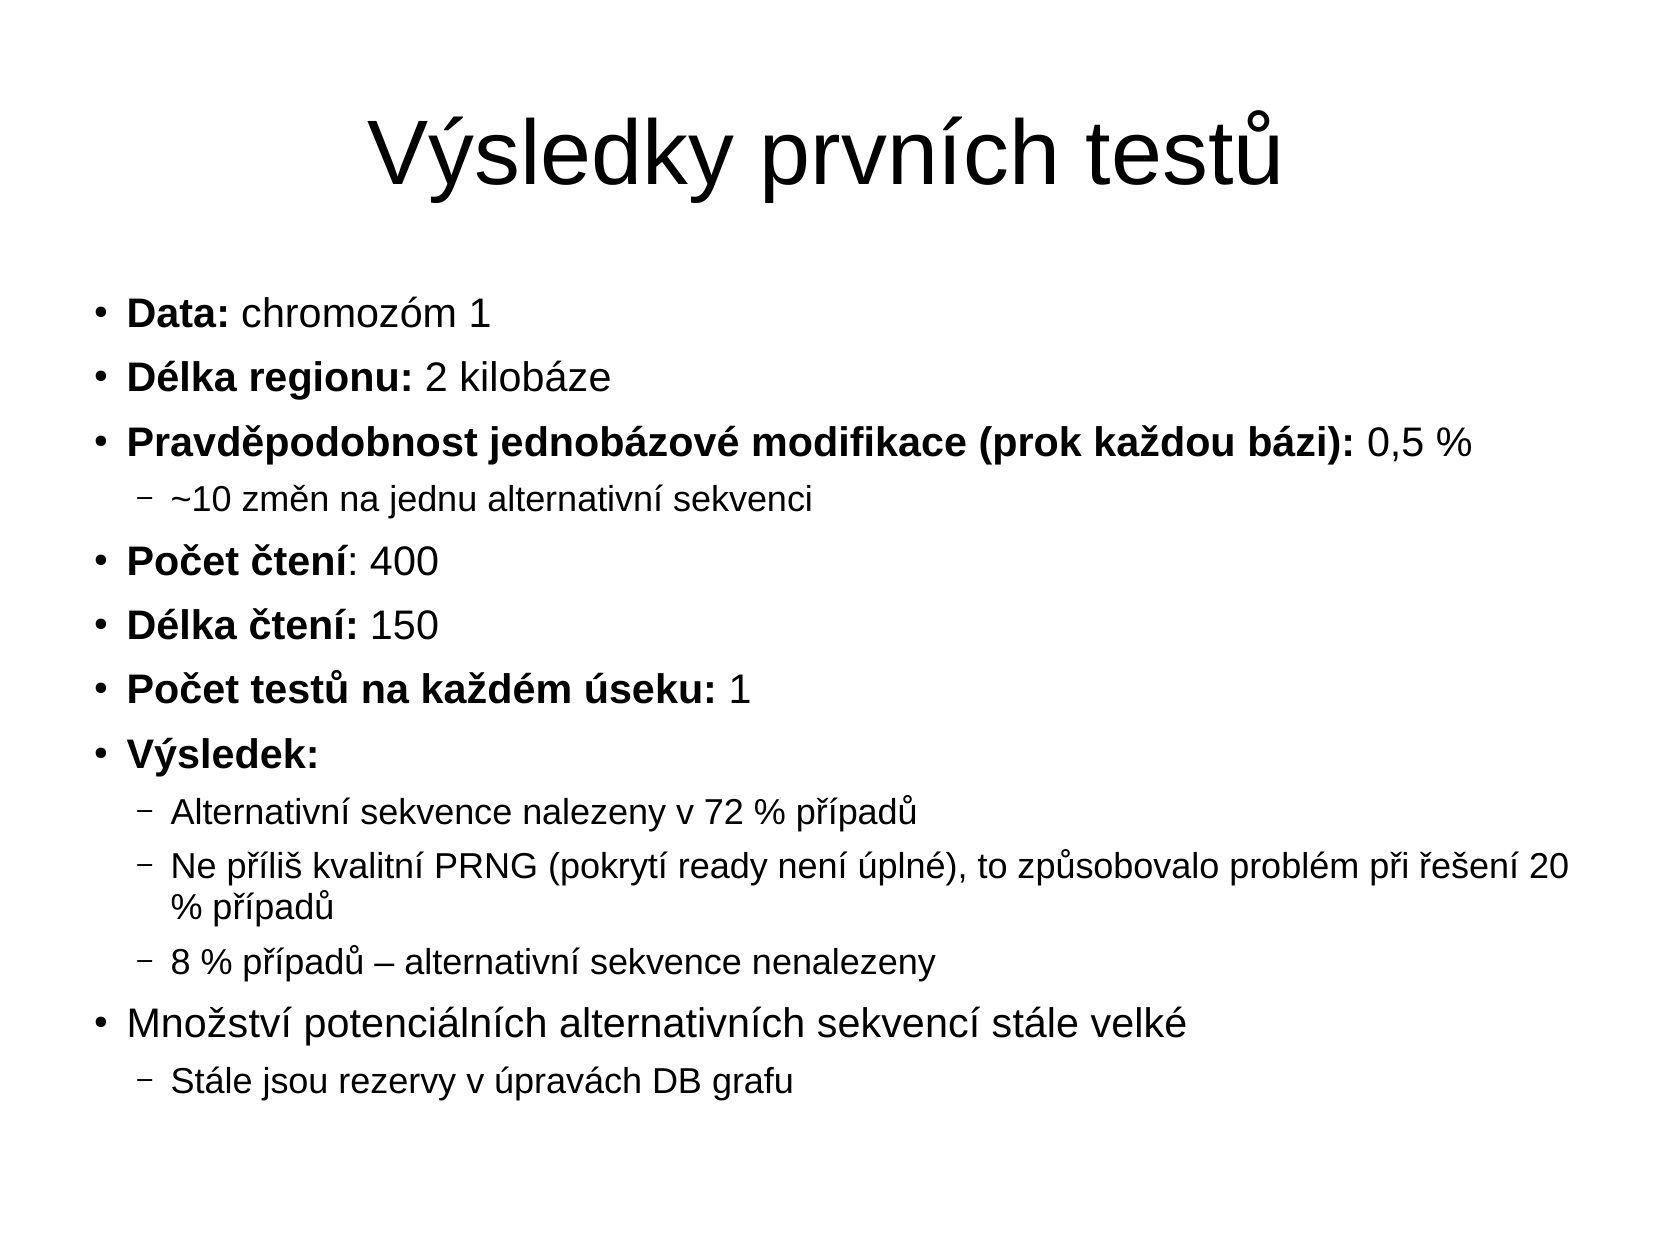

# Výsledky prvních testů
Data: chromozóm 1
Délka regionu: 2 kilobáze
Pravděpodobnost jednobázové modifikace (prok každou bázi): 0,5 %
~10 změn na jednu alternativní sekvenci
Počet čtení: 400
Délka čtení: 150
Počet testů na každém úseku: 1
Výsledek:
Alternativní sekvence nalezeny v 72 % případů
Ne příliš kvalitní PRNG (pokrytí ready není úplné), to způsobovalo problém při řešení 20 % případů
8 % případů – alternativní sekvence nenalezeny
Množství potenciálních alternativních sekvencí stále velké
Stále jsou rezervy v úpravách DB grafu